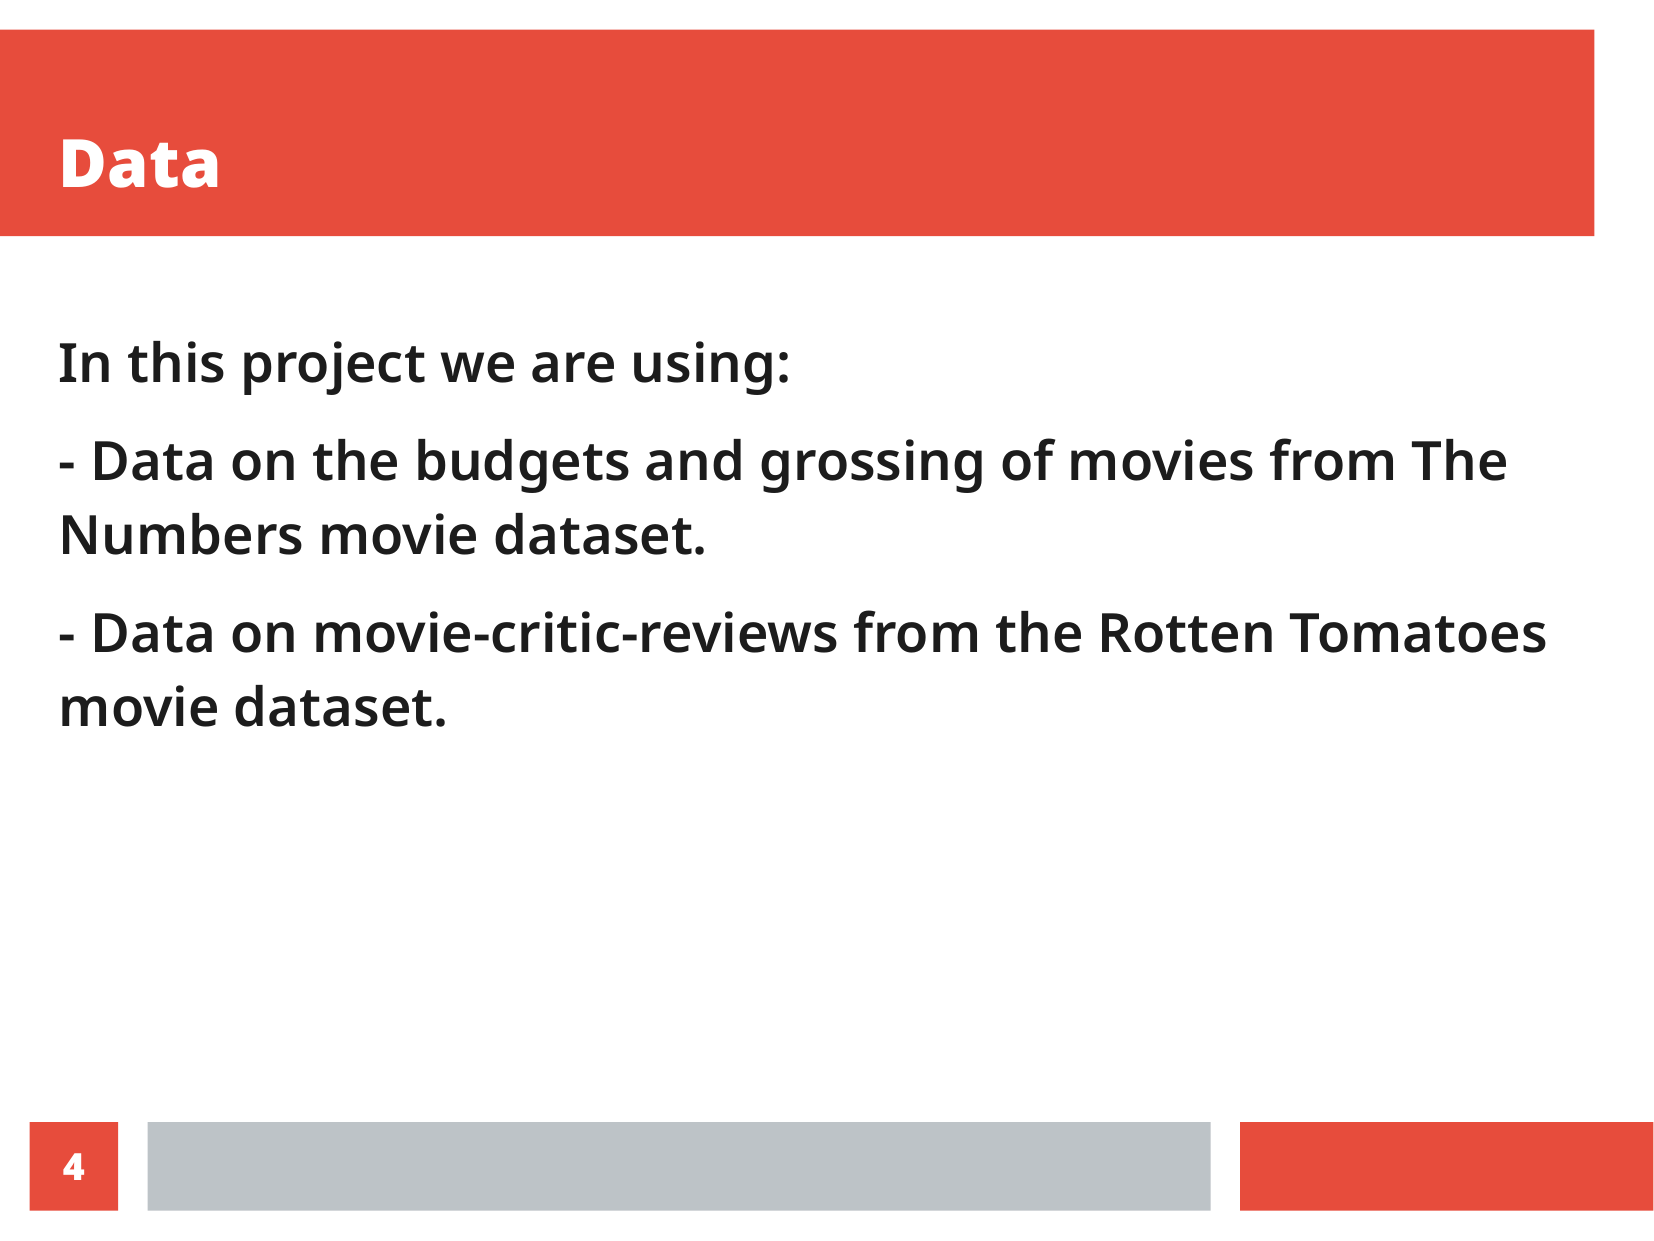

# Data
In this project we are using:
- Data on the budgets and grossing of movies from The Numbers movie dataset.
- Data on movie-critic-reviews from the Rotten Tomatoes movie dataset.
4